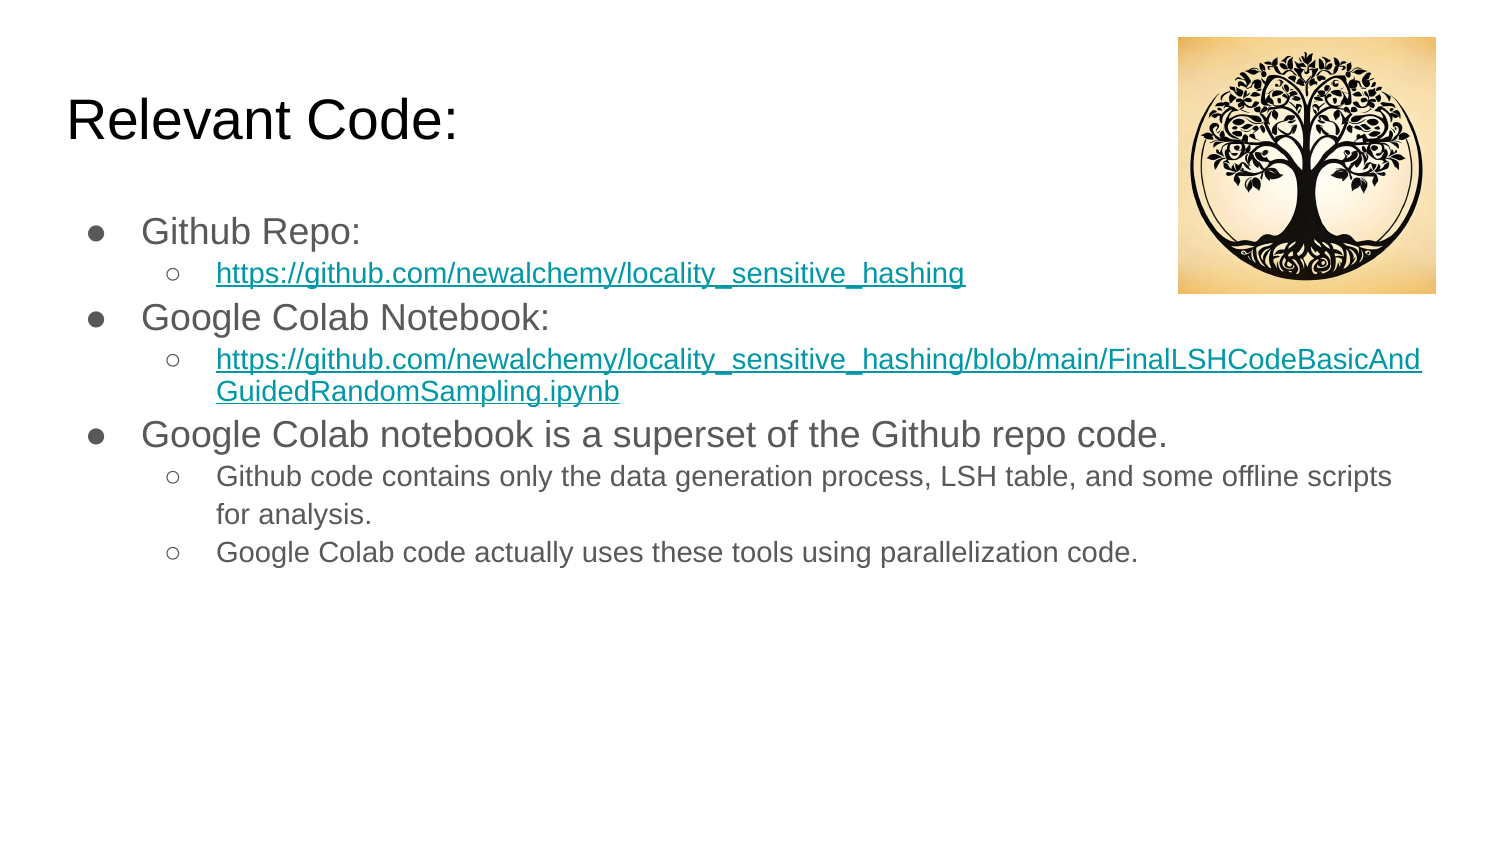

# Relevant Code:
Github Repo:
https://github.com/newalchemy/locality_sensitive_hashing
Google Colab Notebook:
https://github.com/newalchemy/locality_sensitive_hashing/blob/main/FinalLSHCodeBasicAndGuidedRandomSampling.ipynb
Google Colab notebook is a superset of the Github repo code.
Github code contains only the data generation process, LSH table, and some offline scripts for analysis.
Google Colab code actually uses these tools using parallelization code.